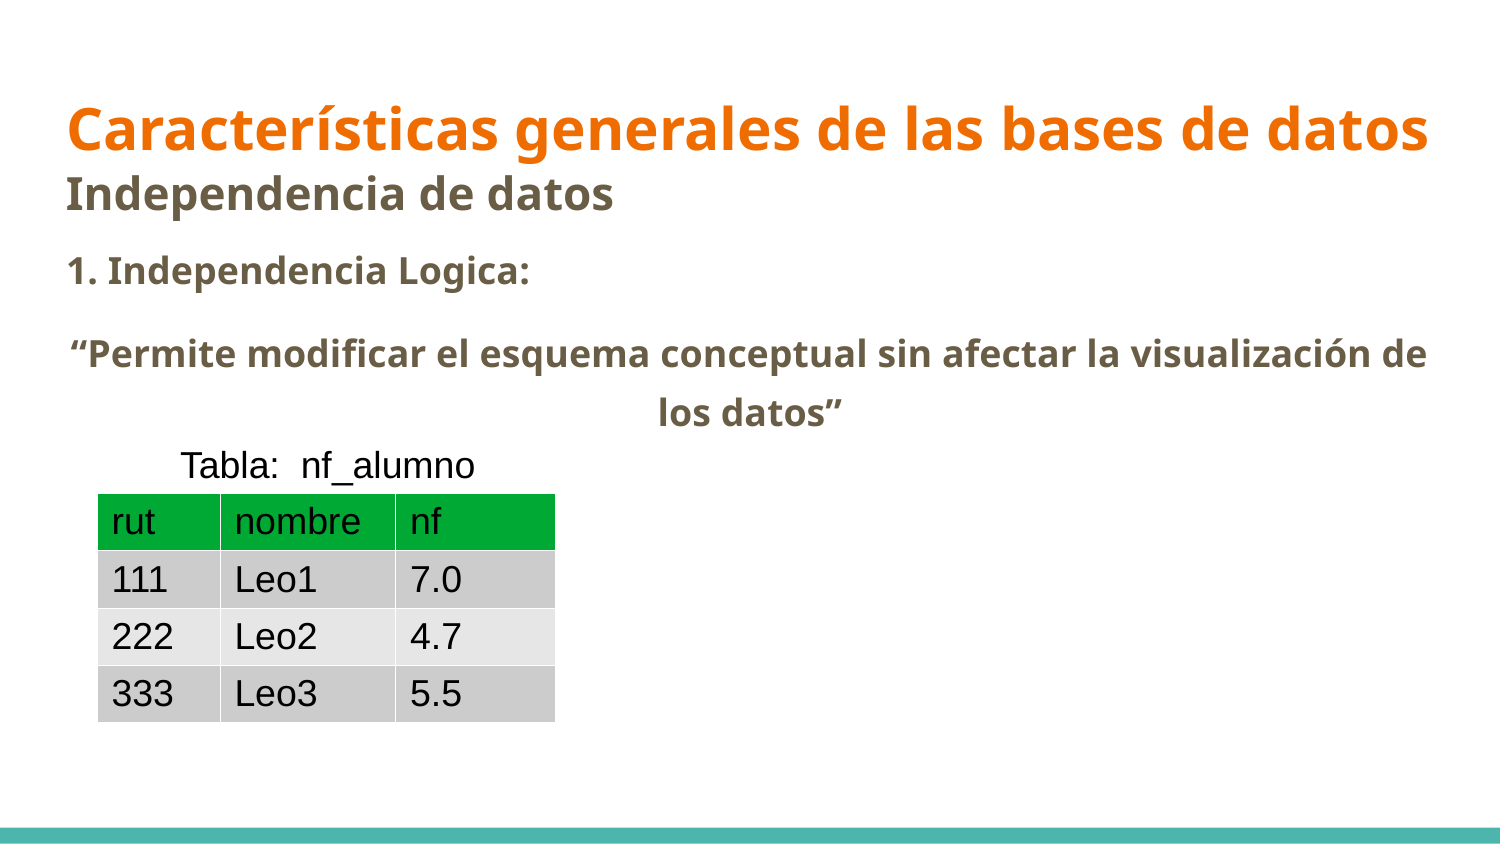

# Características generales de las bases de datos
Independencia de datos
1. Independencia Logica:
“Permite modificar el esquema conceptual sin afectar la visualización de los datos”
Tabla: nf_alumno
| rut | nombre | nf |
| --- | --- | --- |
| 111 | Leo1 | 7.0 |
| 222 | Leo2 | 4.7 |
| 333 | Leo3 | 5.5 |